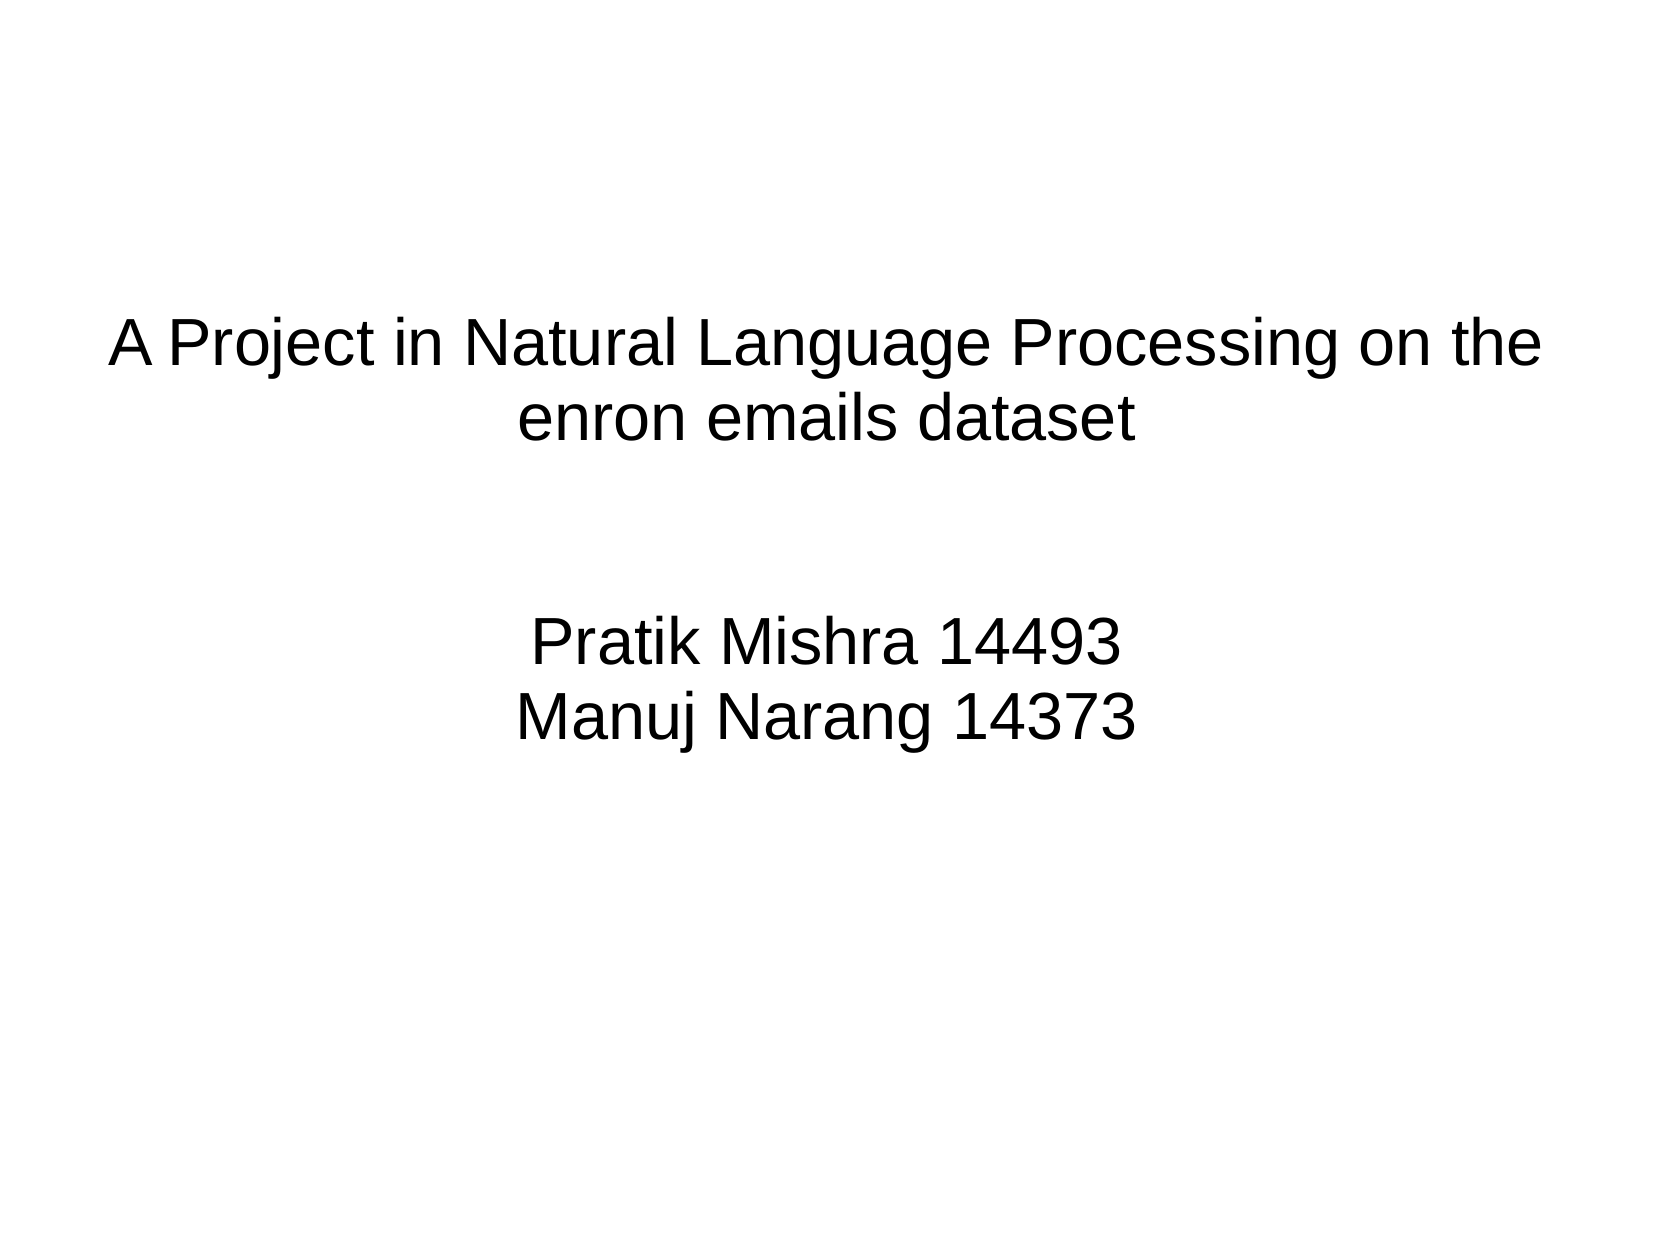

# A Project in Natural Language Processing on the enron emails dataset
Pratik Mishra 14493
Manuj Narang 14373